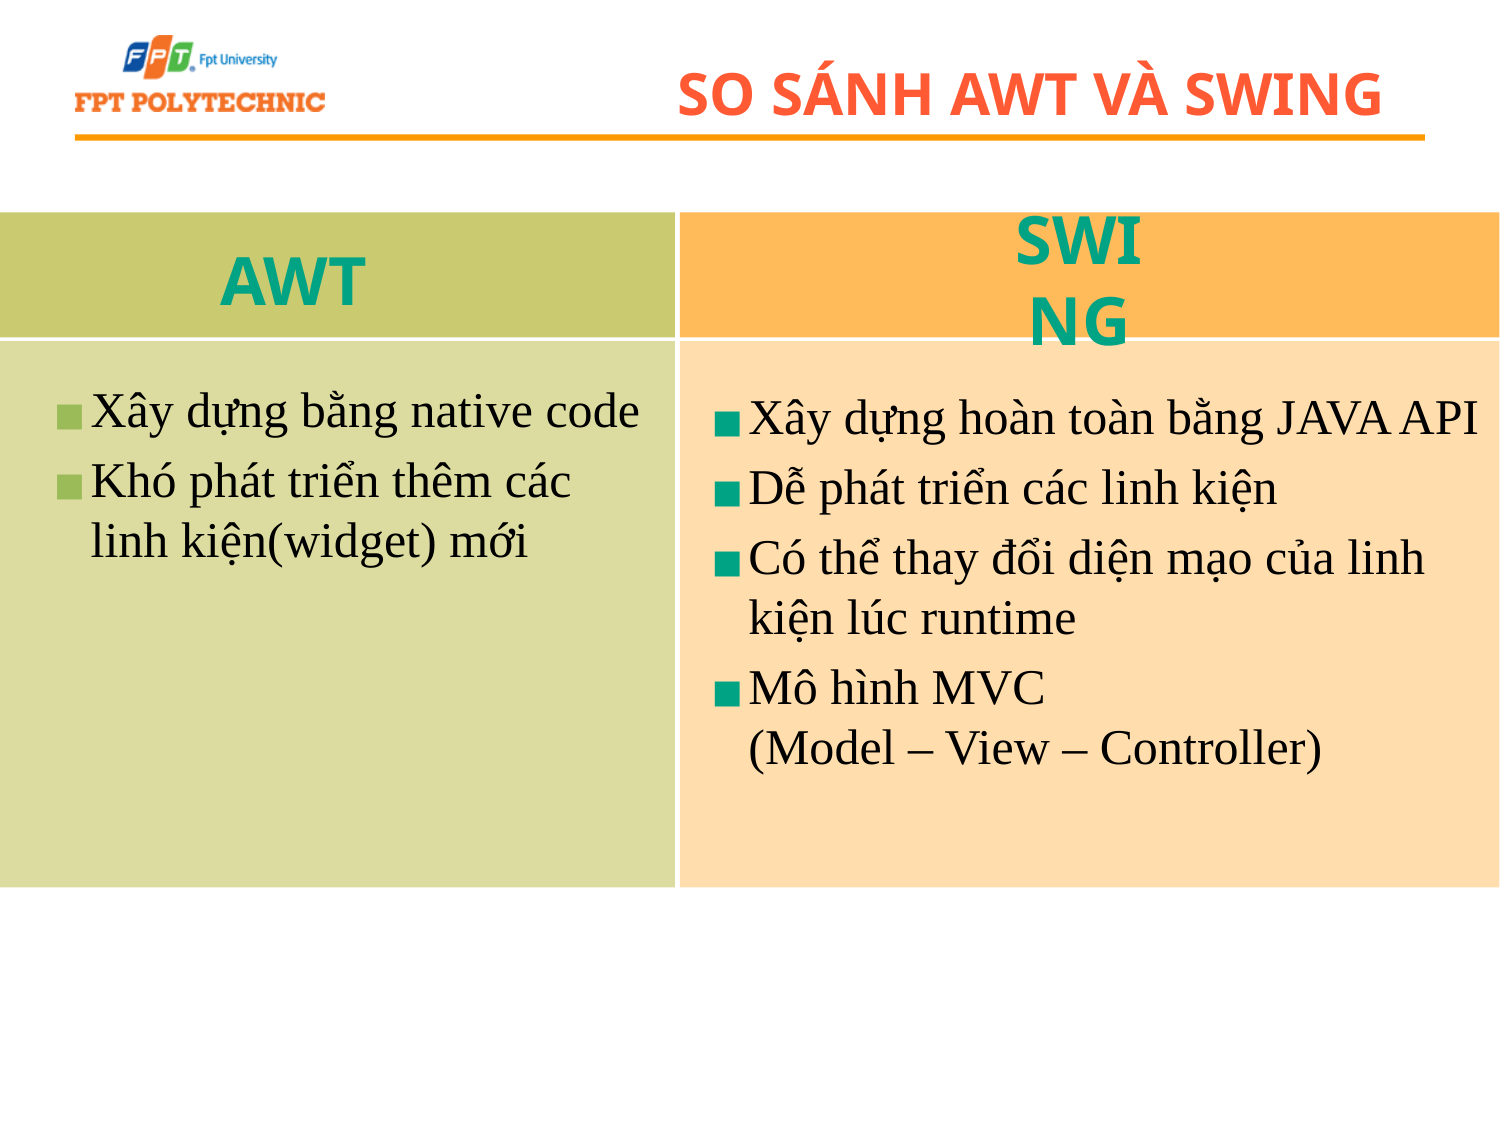

So sánh AWT và SWING
AWT
SWING
Xây dựng bằng native code
Khó phát triển thêm các linh kiện(widget) mới
Xây dựng hoàn toàn bằng JAVA API
Dễ phát triển các linh kiện
Có thể thay đổi diện mạo của linh kiện lúc runtime
Mô hình MVC
(Model – View – Controller)